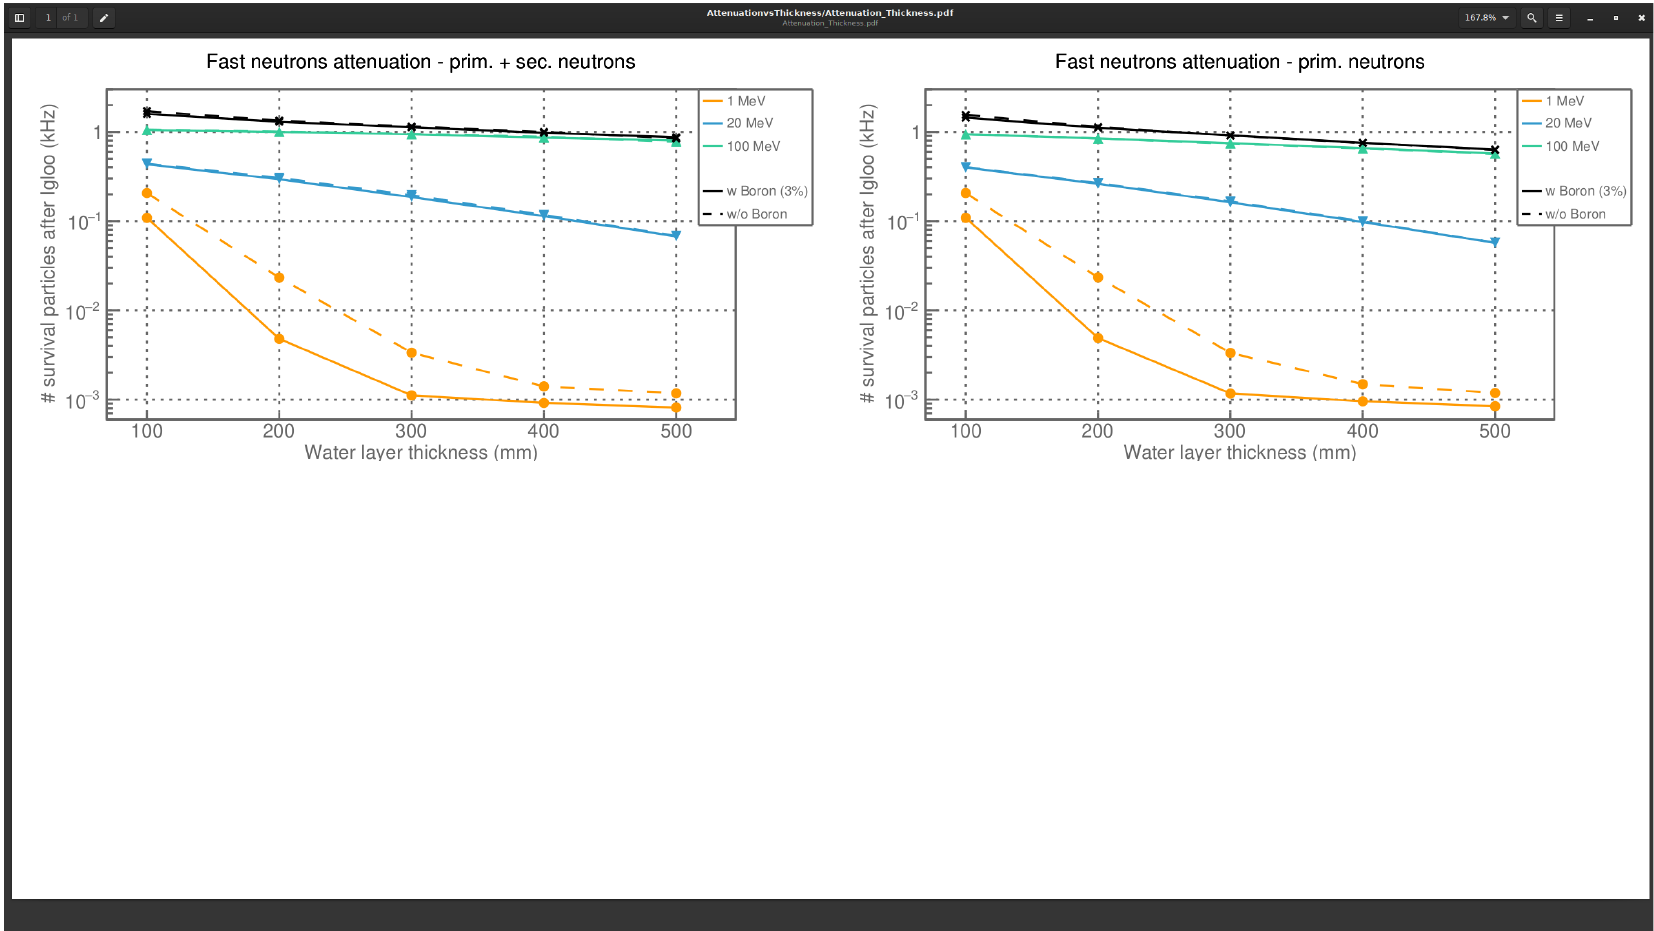

Bwater thickness flux no concrete no iron